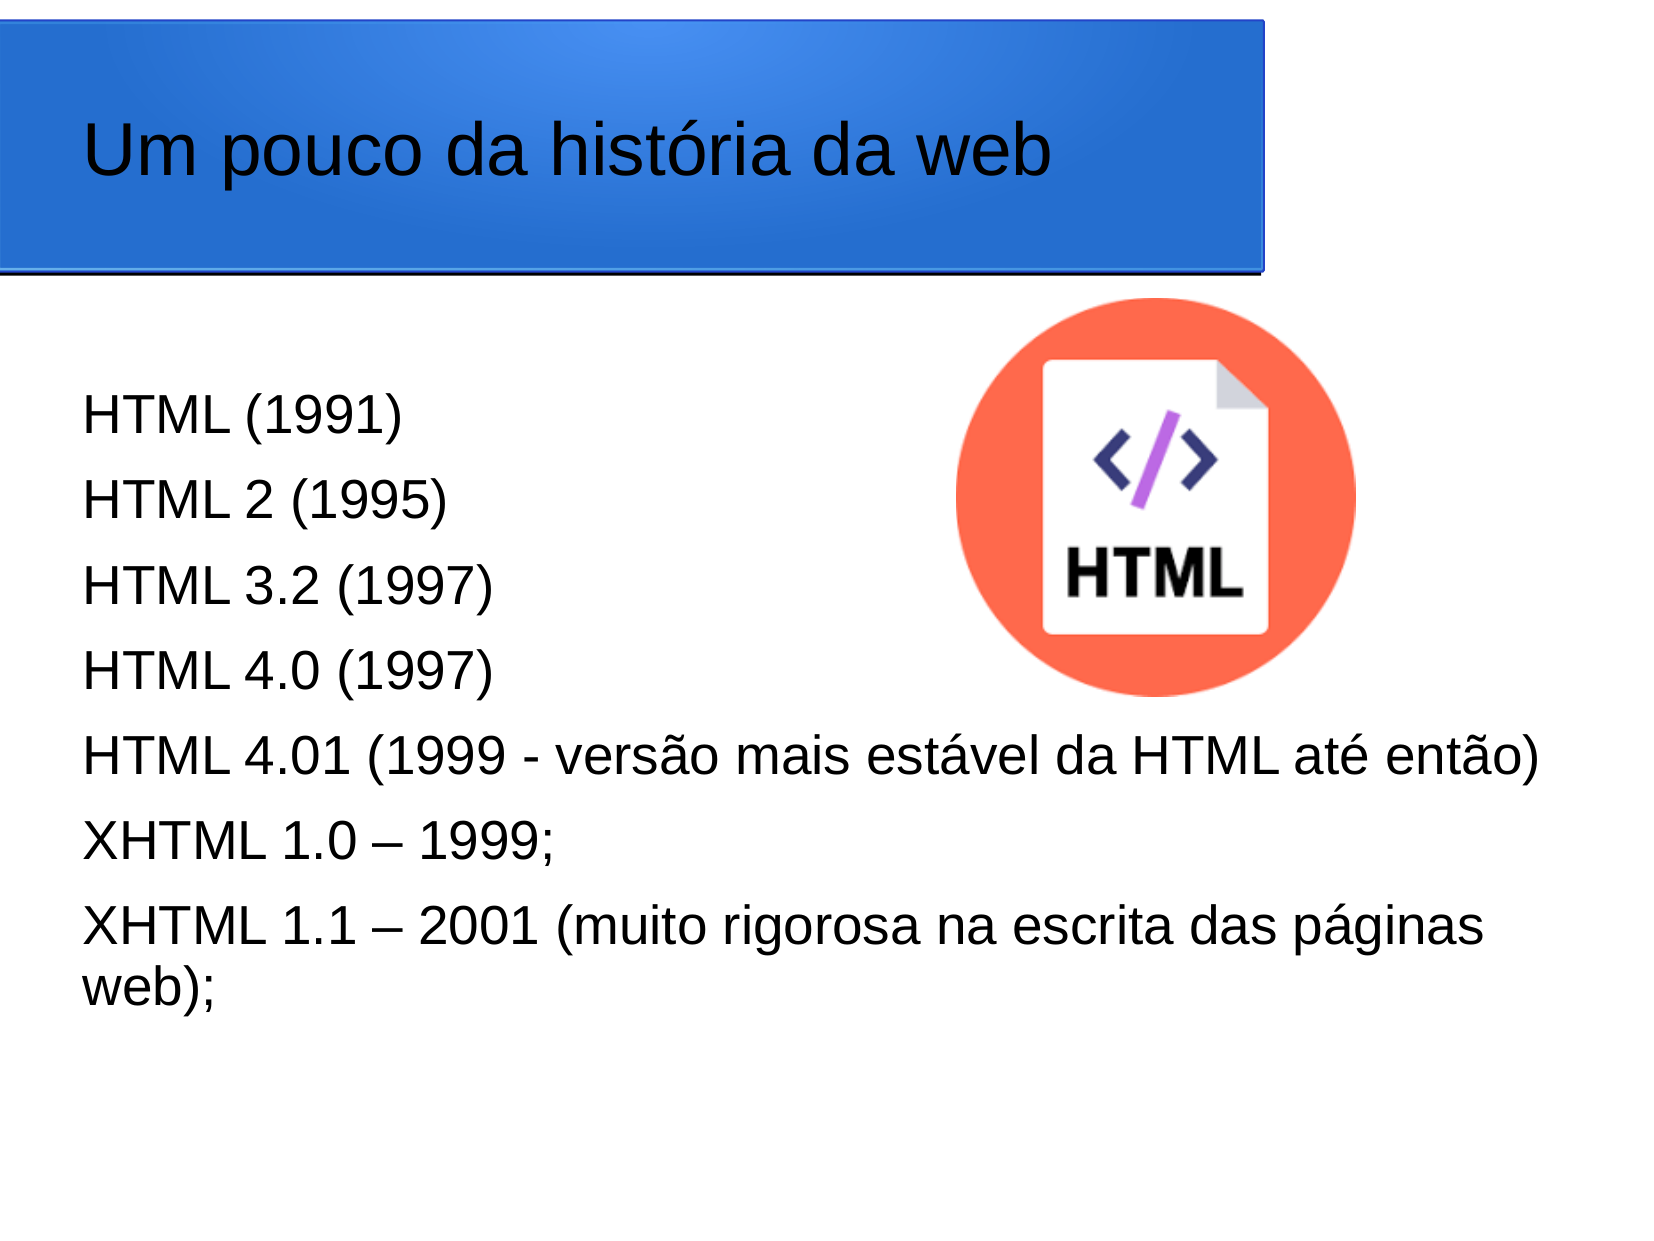

# Um pouco da história da web
HTML (1991)
HTML 2 (1995)
HTML 3.2 (1997)
HTML 4.0 (1997)
HTML 4.01 (1999 - versão mais estável da HTML até então)
XHTML 1.0 – 1999;
XHTML 1.1 – 2001 (muito rigorosa na escrita das páginas web);